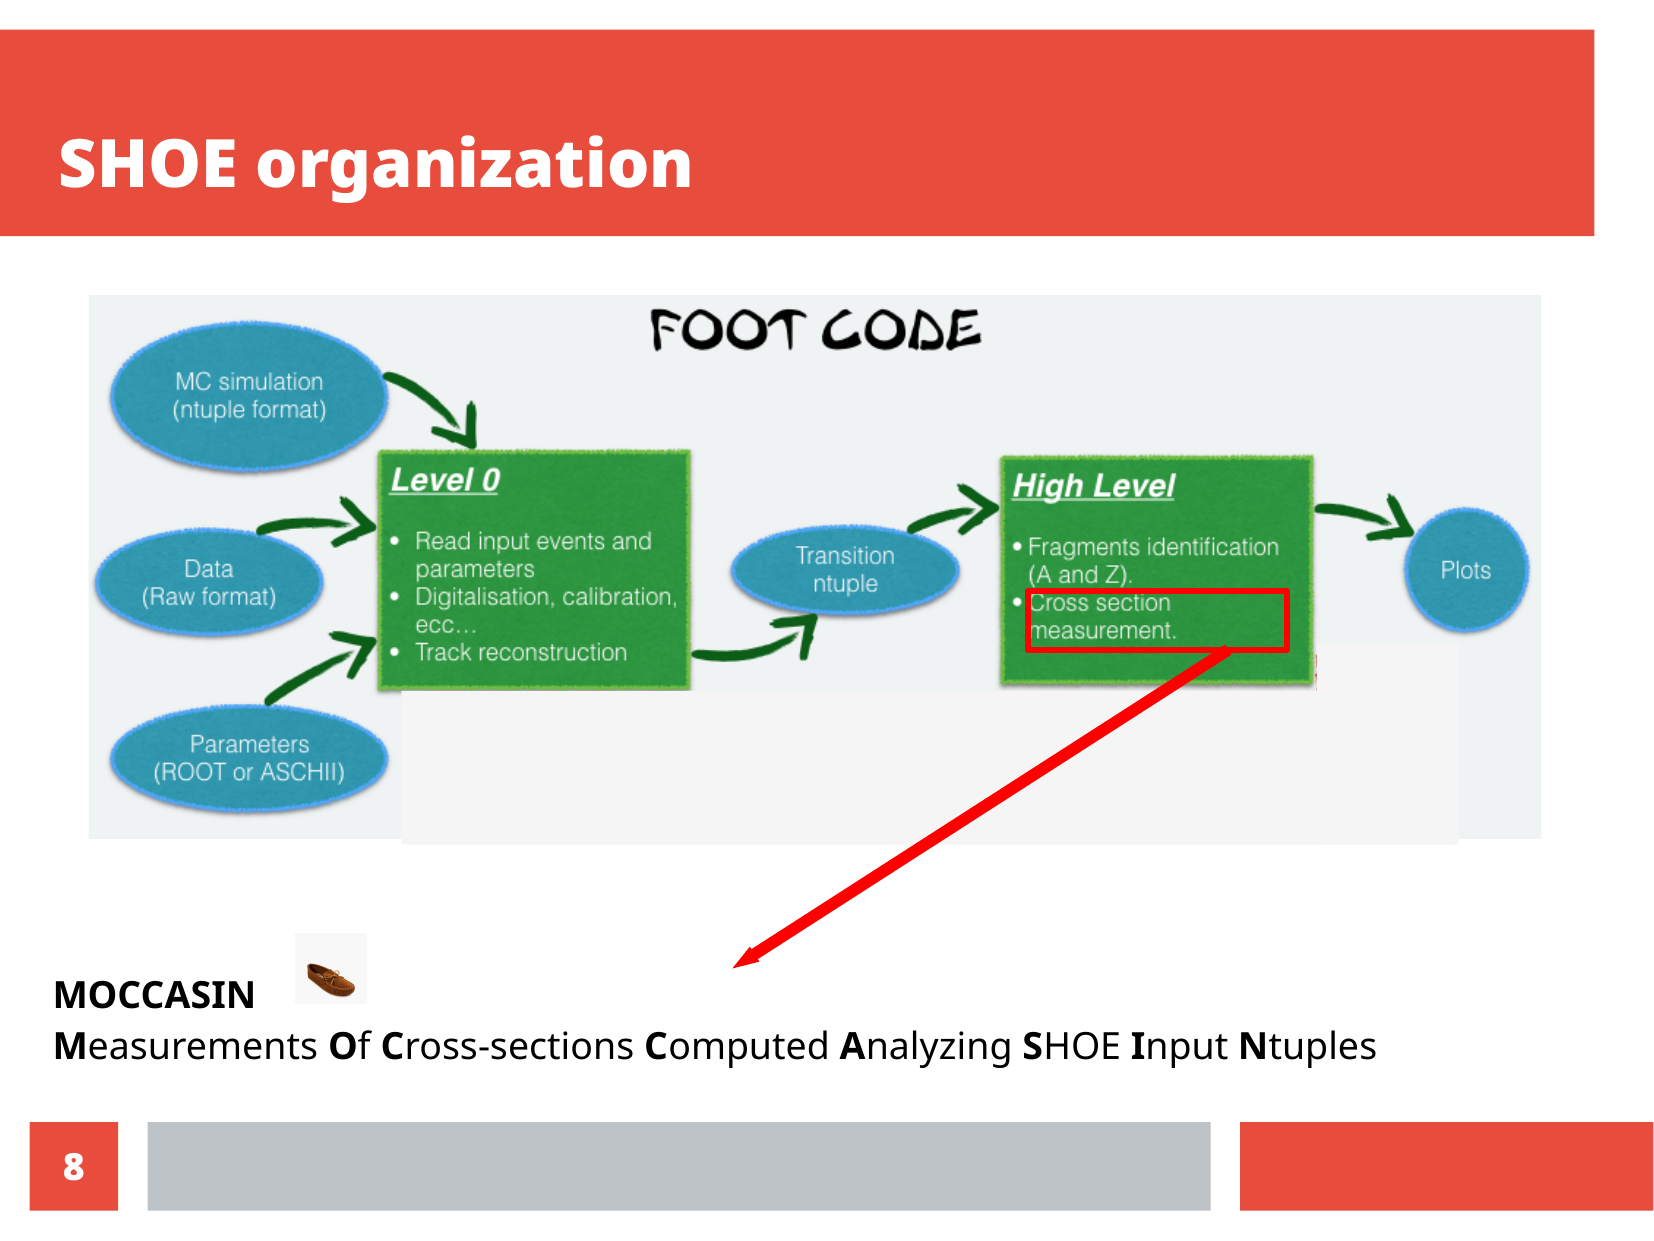

# SHOE organization
MOCCASIN
Measurements Of Cross-sections Computed Analyzing SHOE Input Ntuples
8